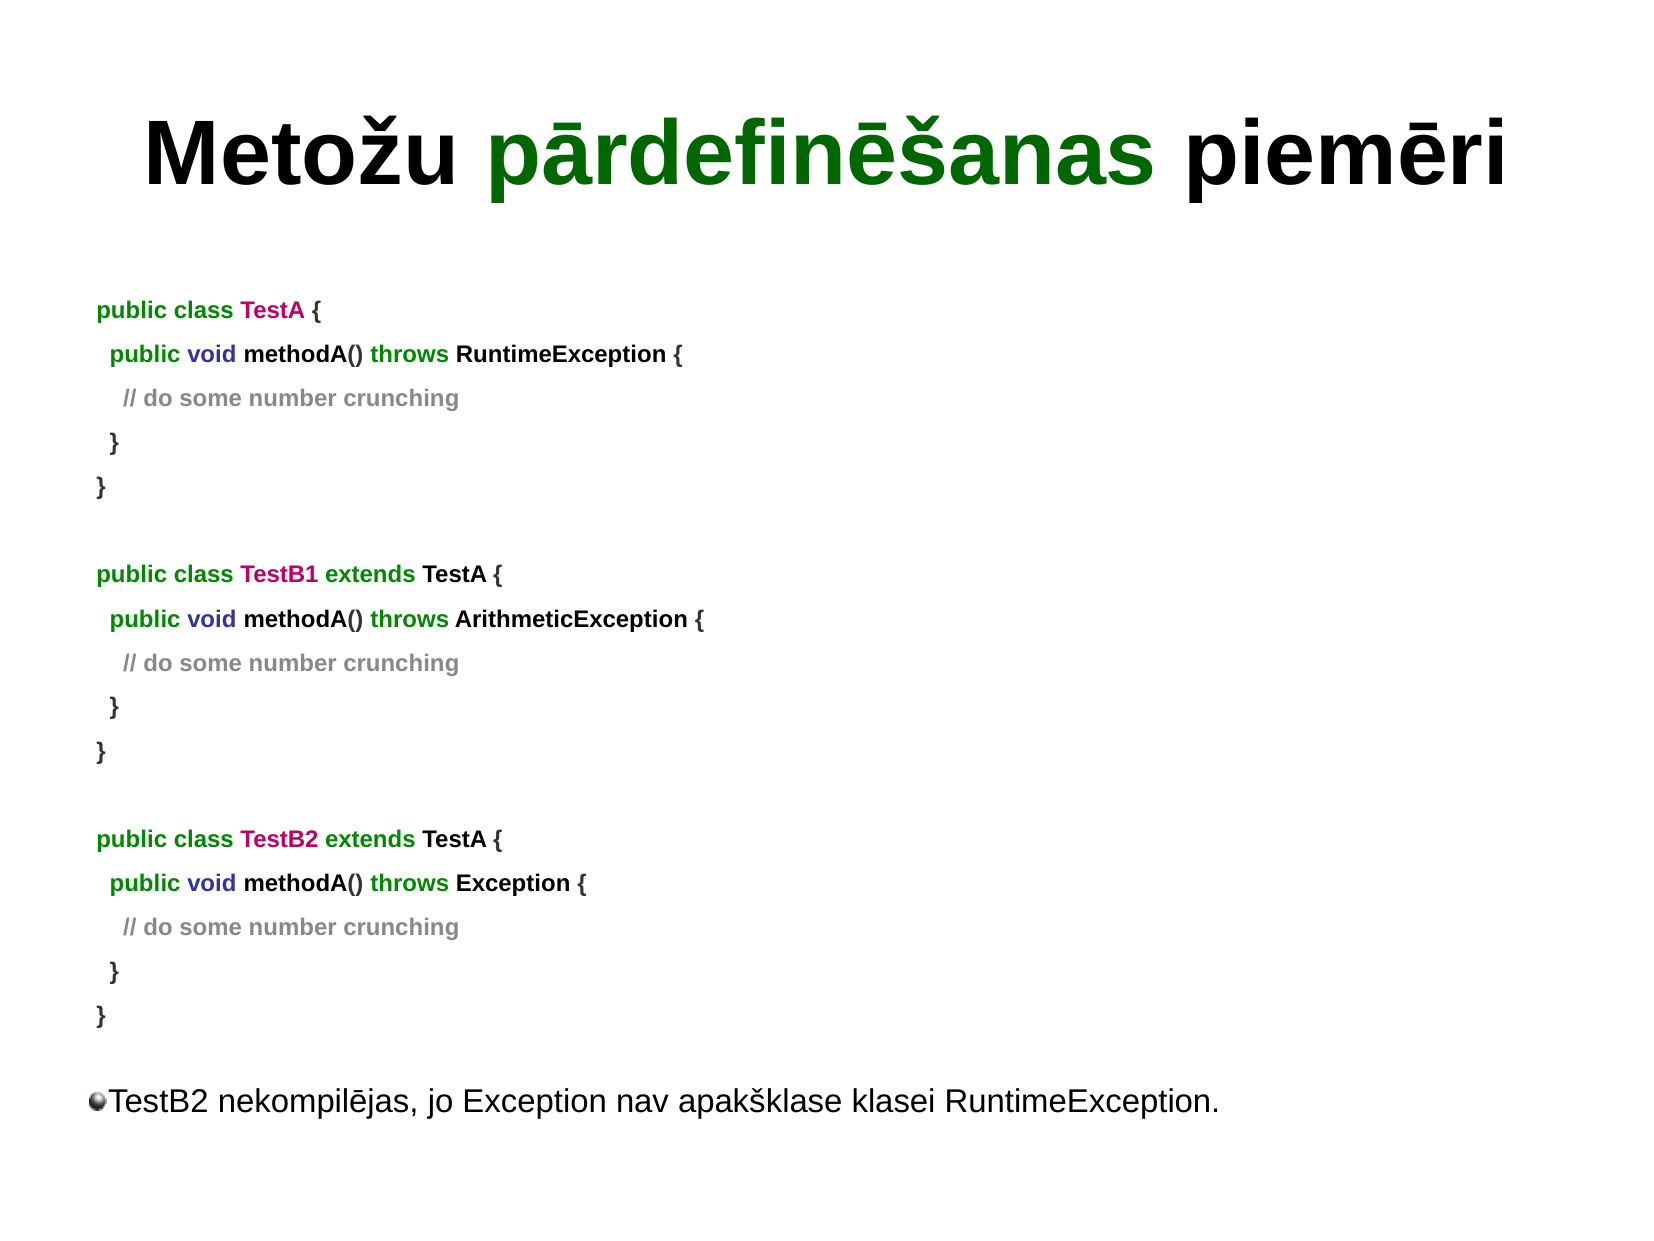

# Metožu pārdefinēšanas piemēri
 public class TestA {
 public void methodA() throws RuntimeException {
 // do some number crunching
 }
 }
 public class TestB1 extends TestA {
 public void methodA() throws ArithmeticException {
 // do some number crunching
 }
 }
 public class TestB2 extends TestA {
 public void methodA() throws Exception {
 // do some number crunching
 }
 }
TestB2 nekompilējas, jo Exception nav apakšklase klasei RuntimeException.